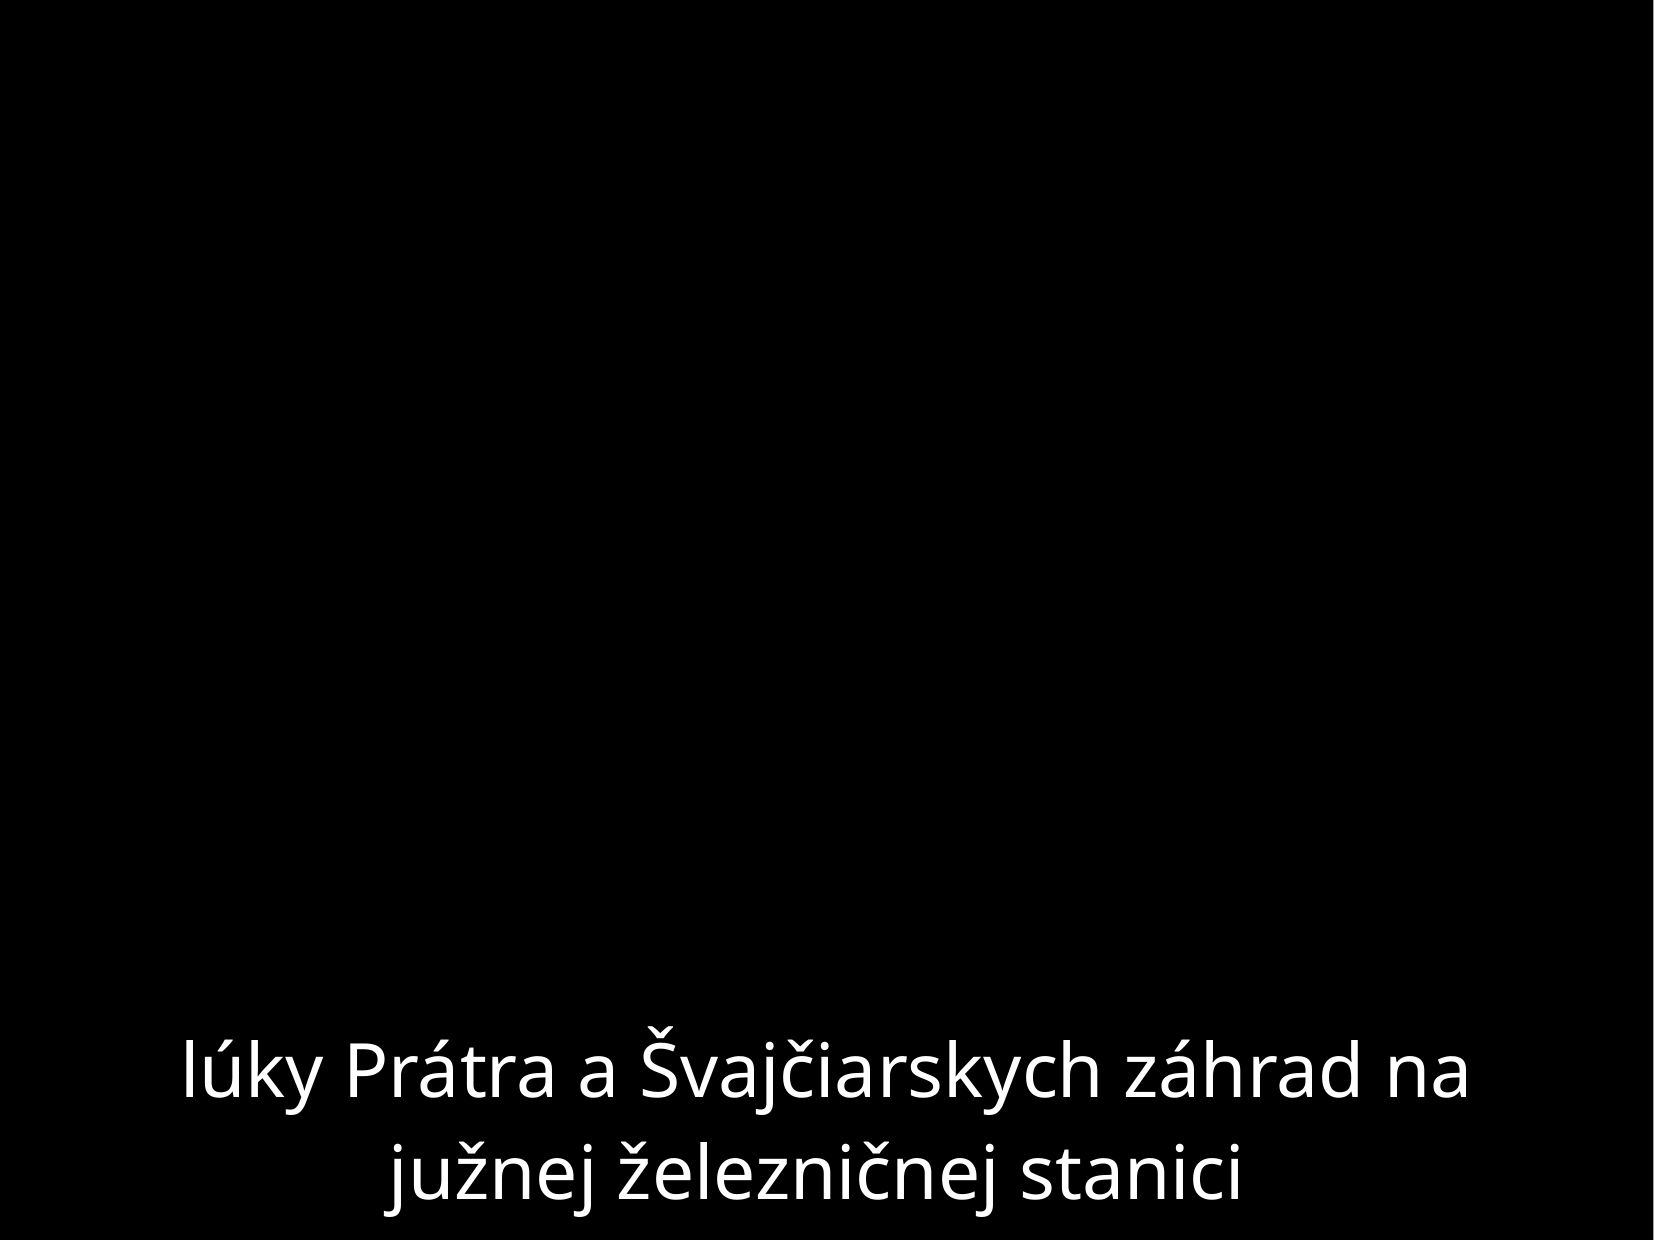

# lúky Prátra a Švajčiarskych záhrad na južnej železničnej stanici